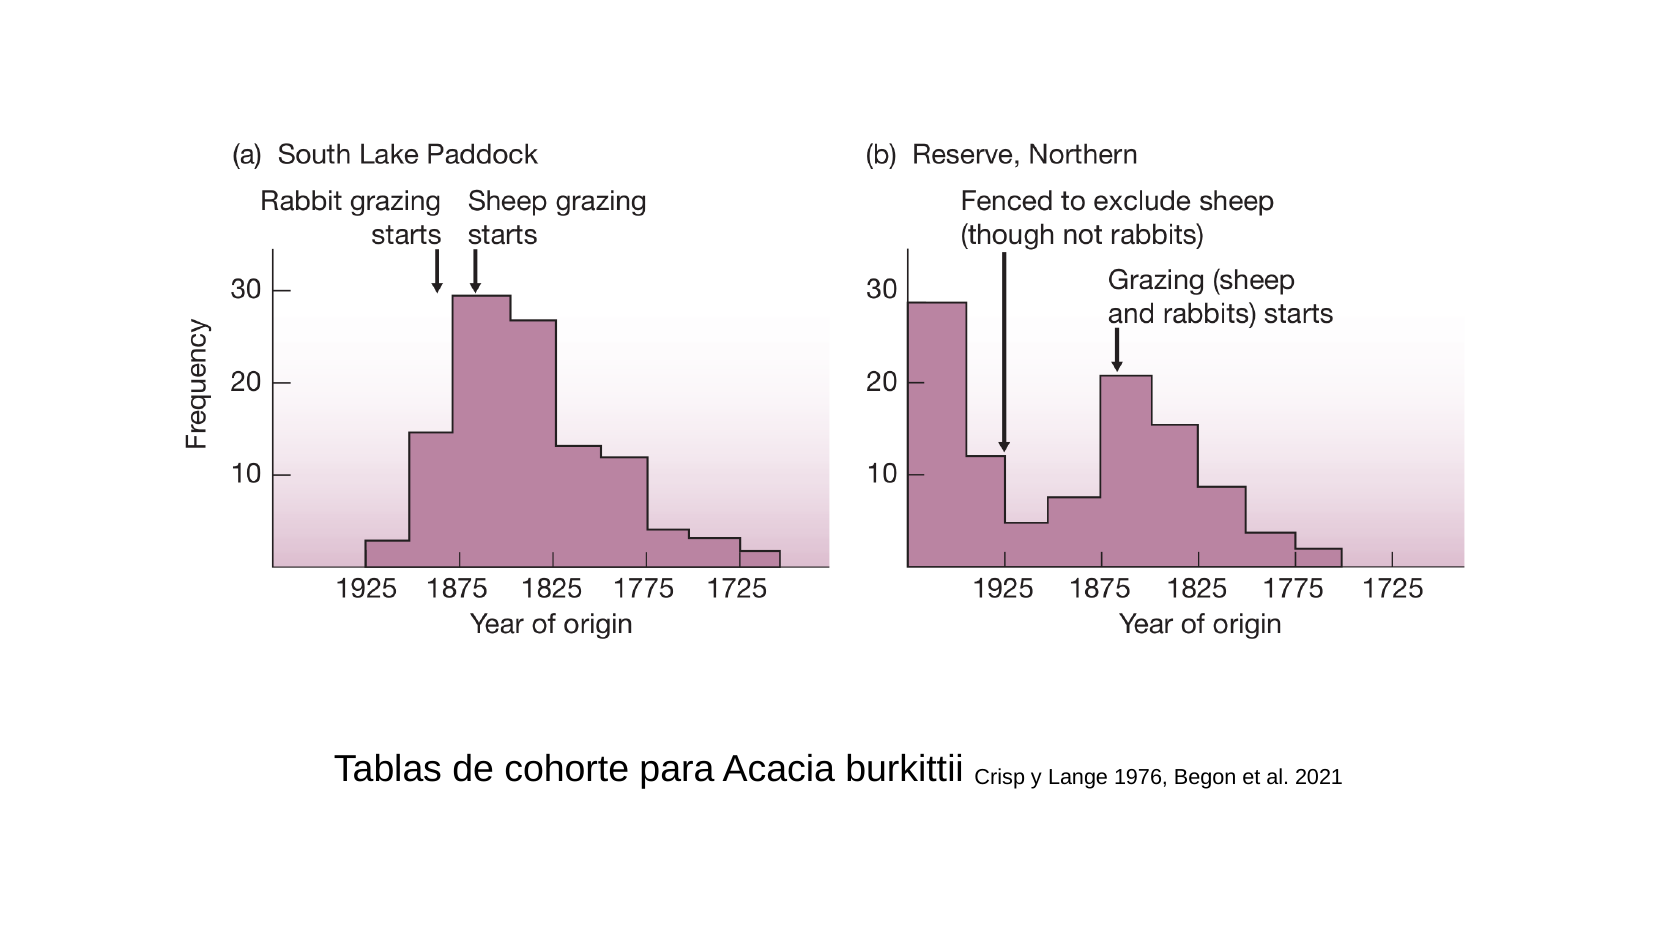

Tablas de cohorte para Acacia burkittii Crisp y Lange 1976, Begon et al. 2021